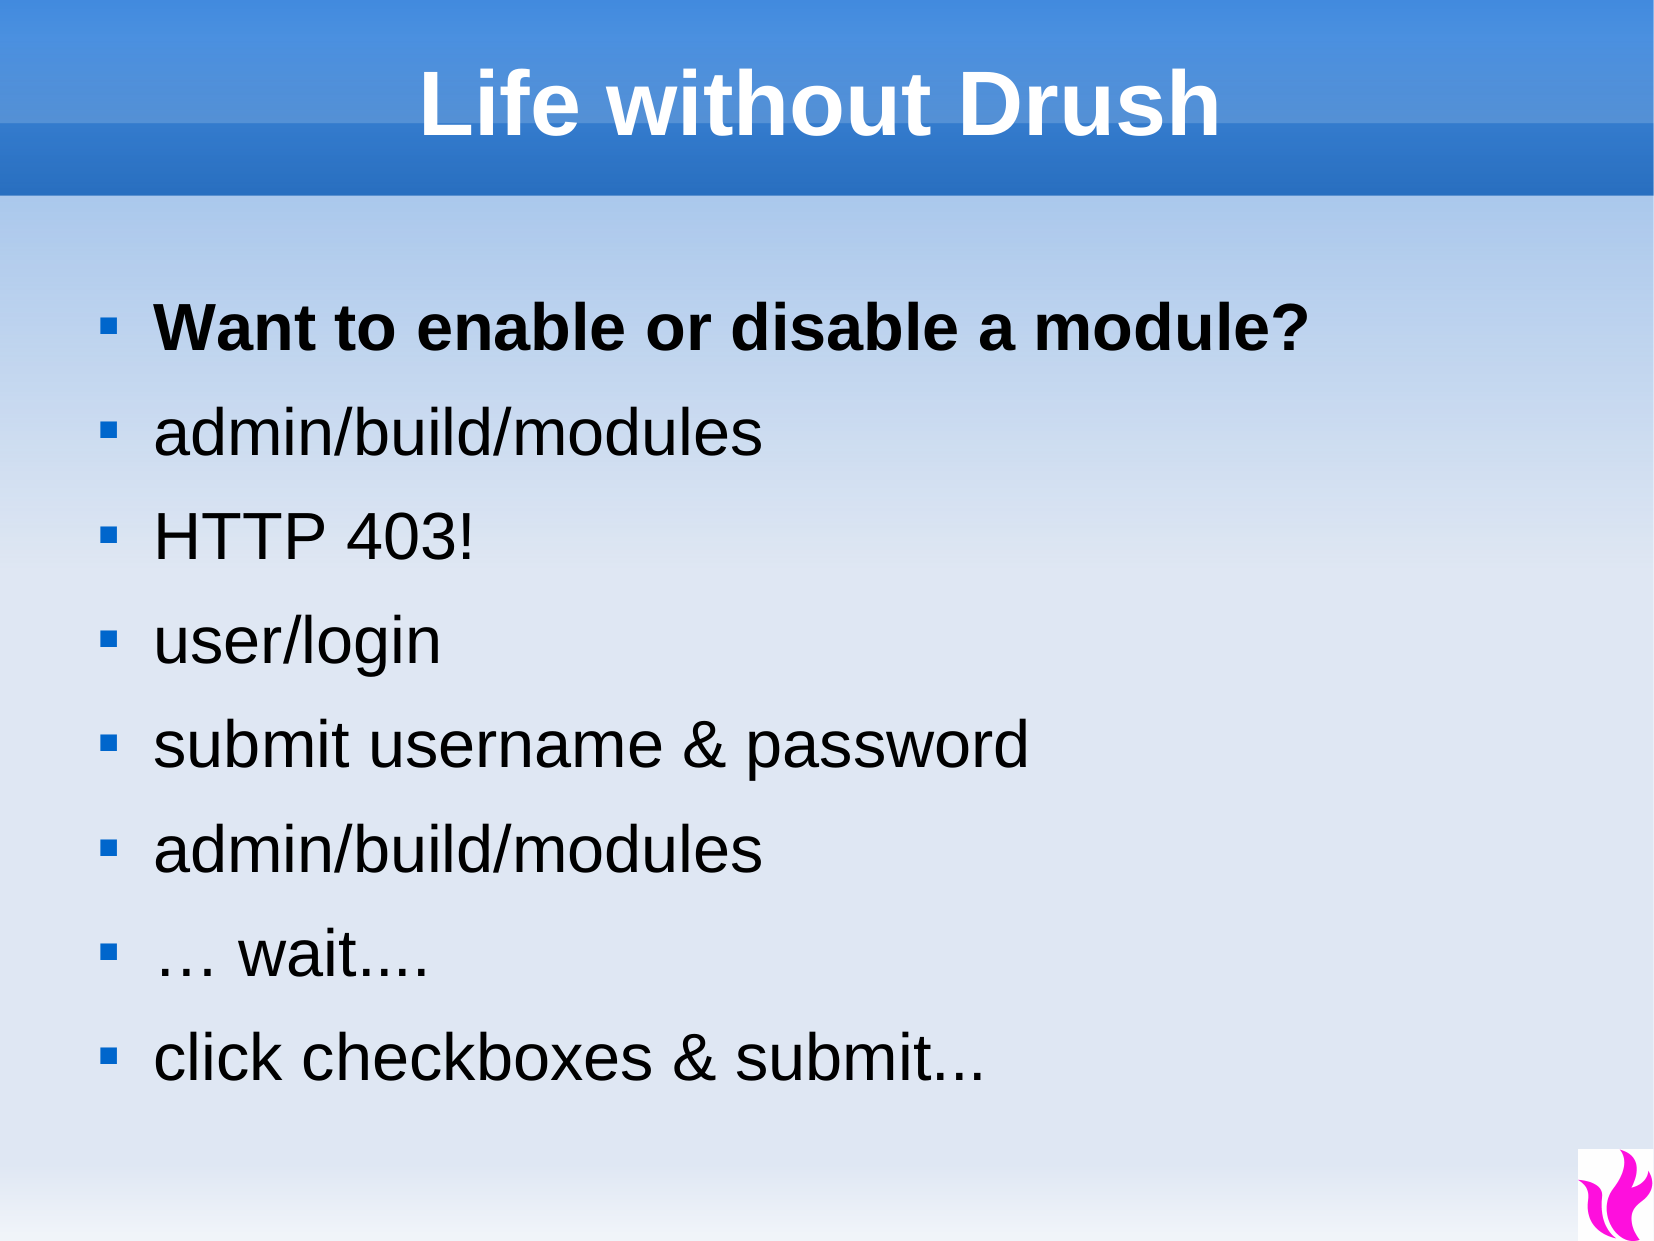

# Life without Drush
Want to enable or disable a module?
admin/build/modules
HTTP 403!
user/login
submit username & password
admin/build/modules
… wait....
click checkboxes & submit...